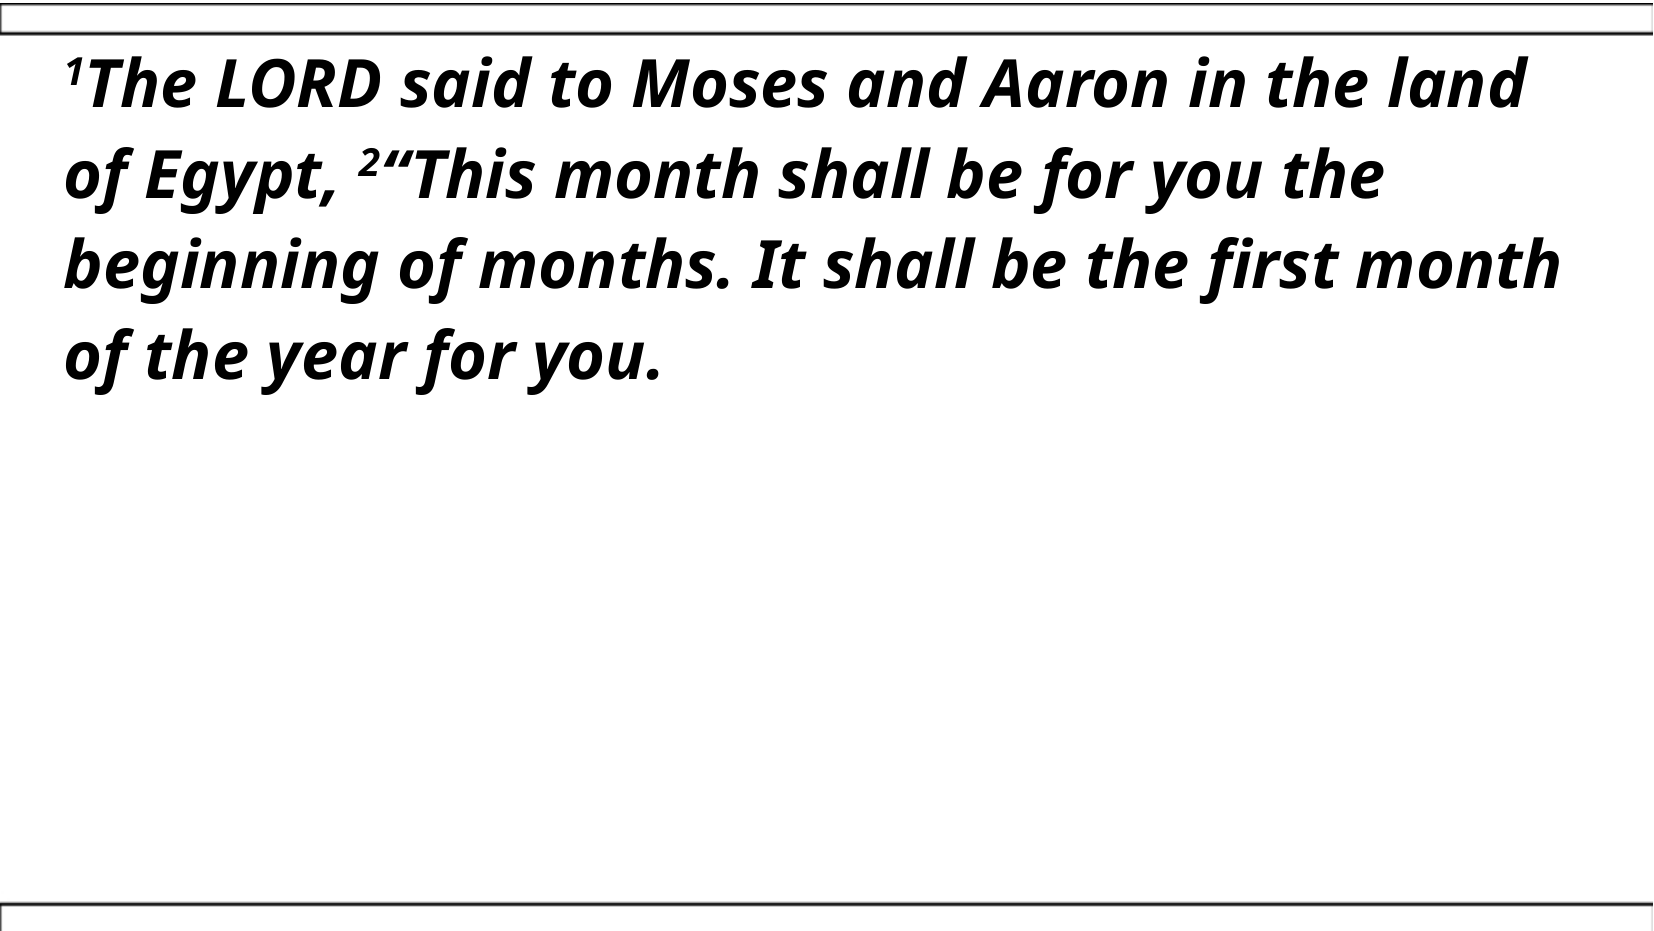

1The Lord said to Moses and Aaron in the land of Egypt, 2“This month shall be for you the beginning of months. It shall be the first month of the year for you.